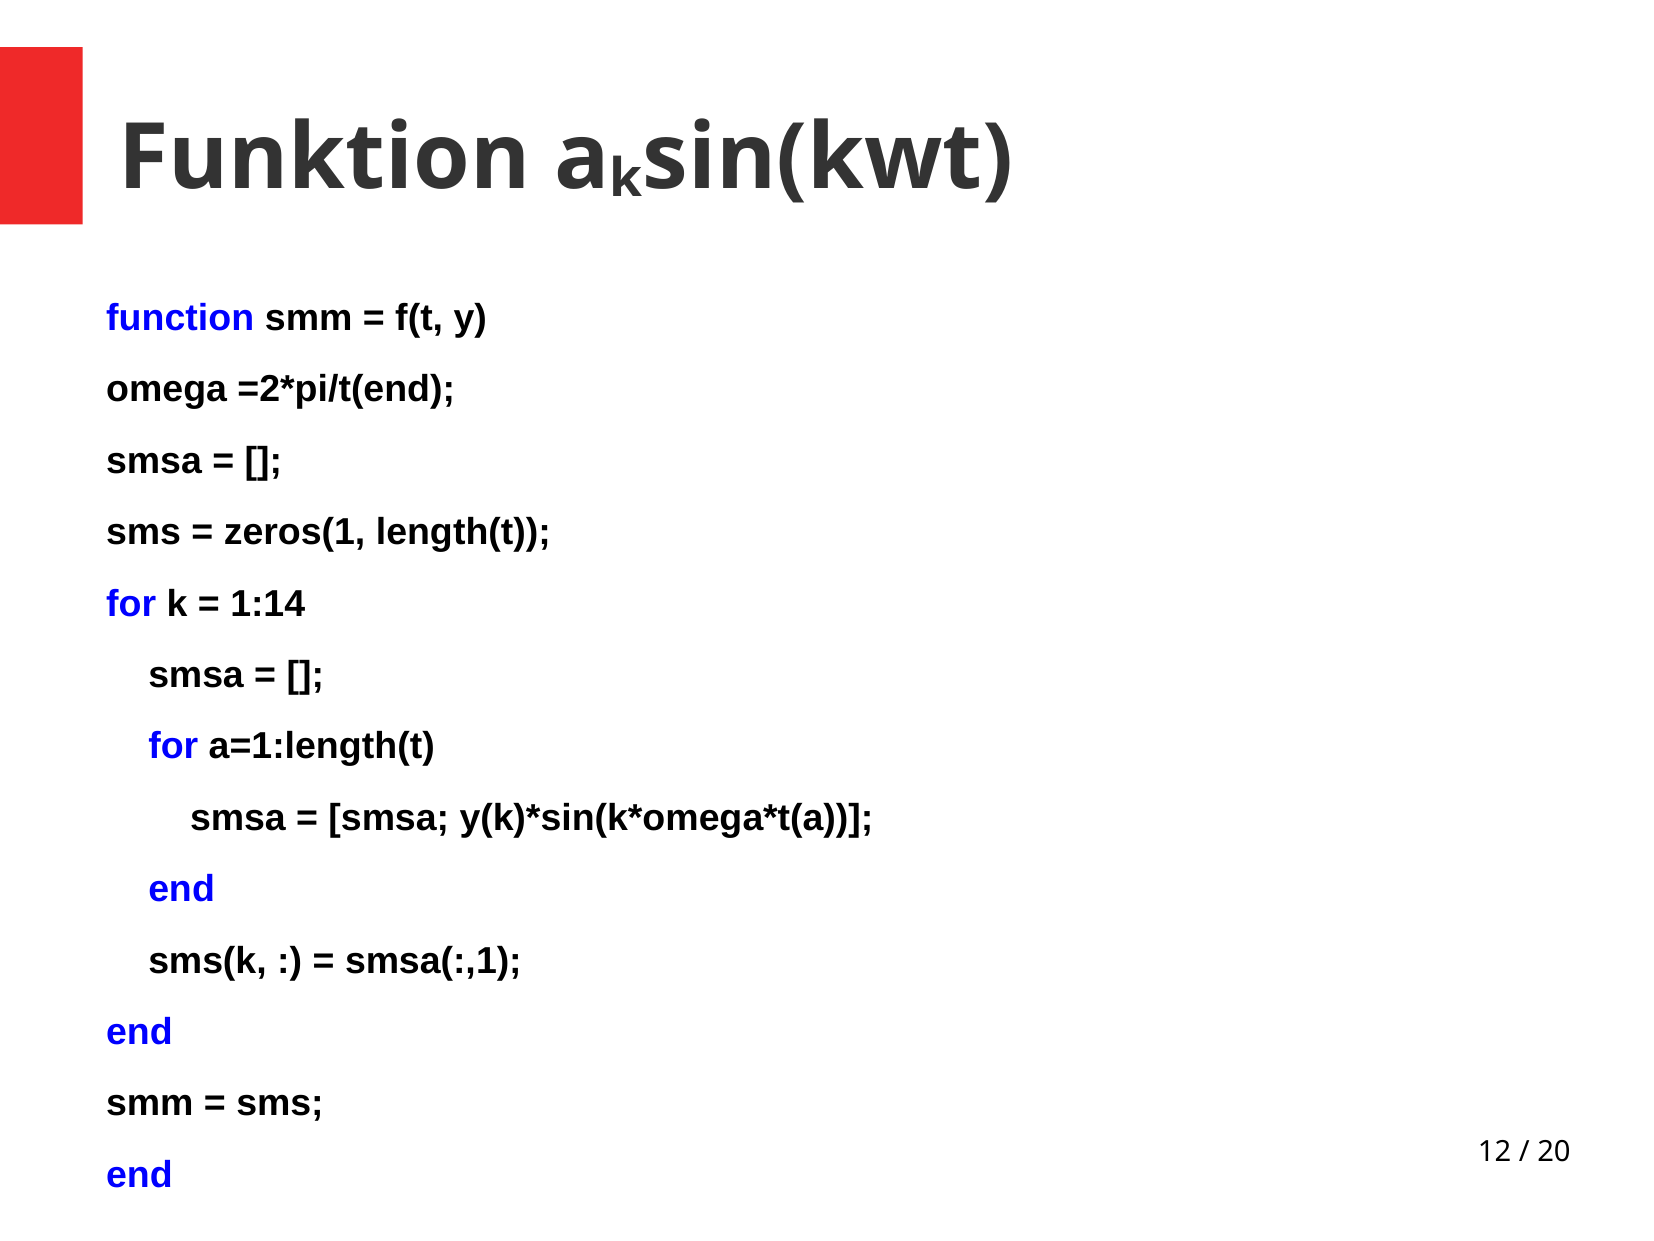

# Funktion aksin(kwt)
function smm = f(t, y)
omega =2*pi/t(end);
smsa = [];
sms = zeros(1, length(t));
for k = 1:14
 smsa = [];
 for a=1:length(t)
 smsa = [smsa; y(k)*sin(k*omega*t(a))];
 end
 sms(k, :) = smsa(:,1);
end
smm = sms;
end
12